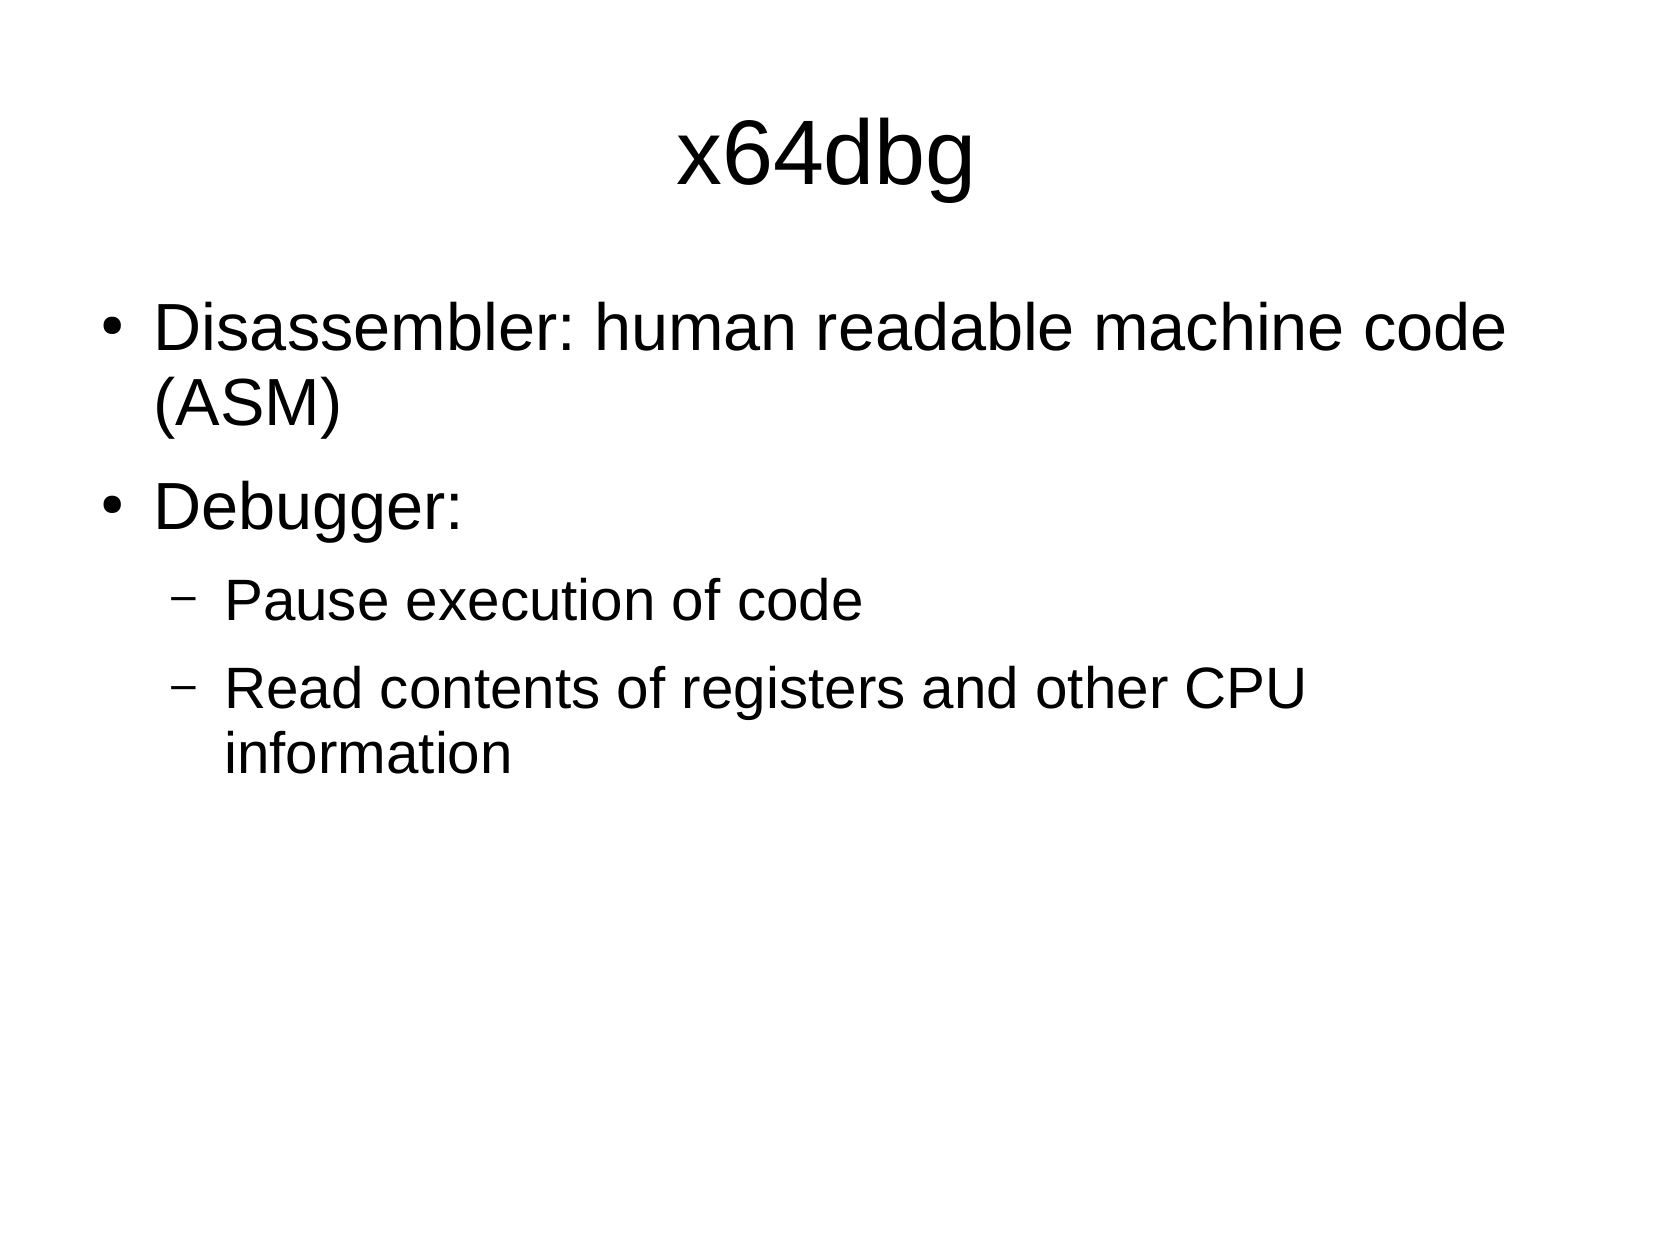

# x64dbg
Disassembler: human readable machine code (ASM)
Debugger:
Pause execution of code
Read contents of registers and other CPU information